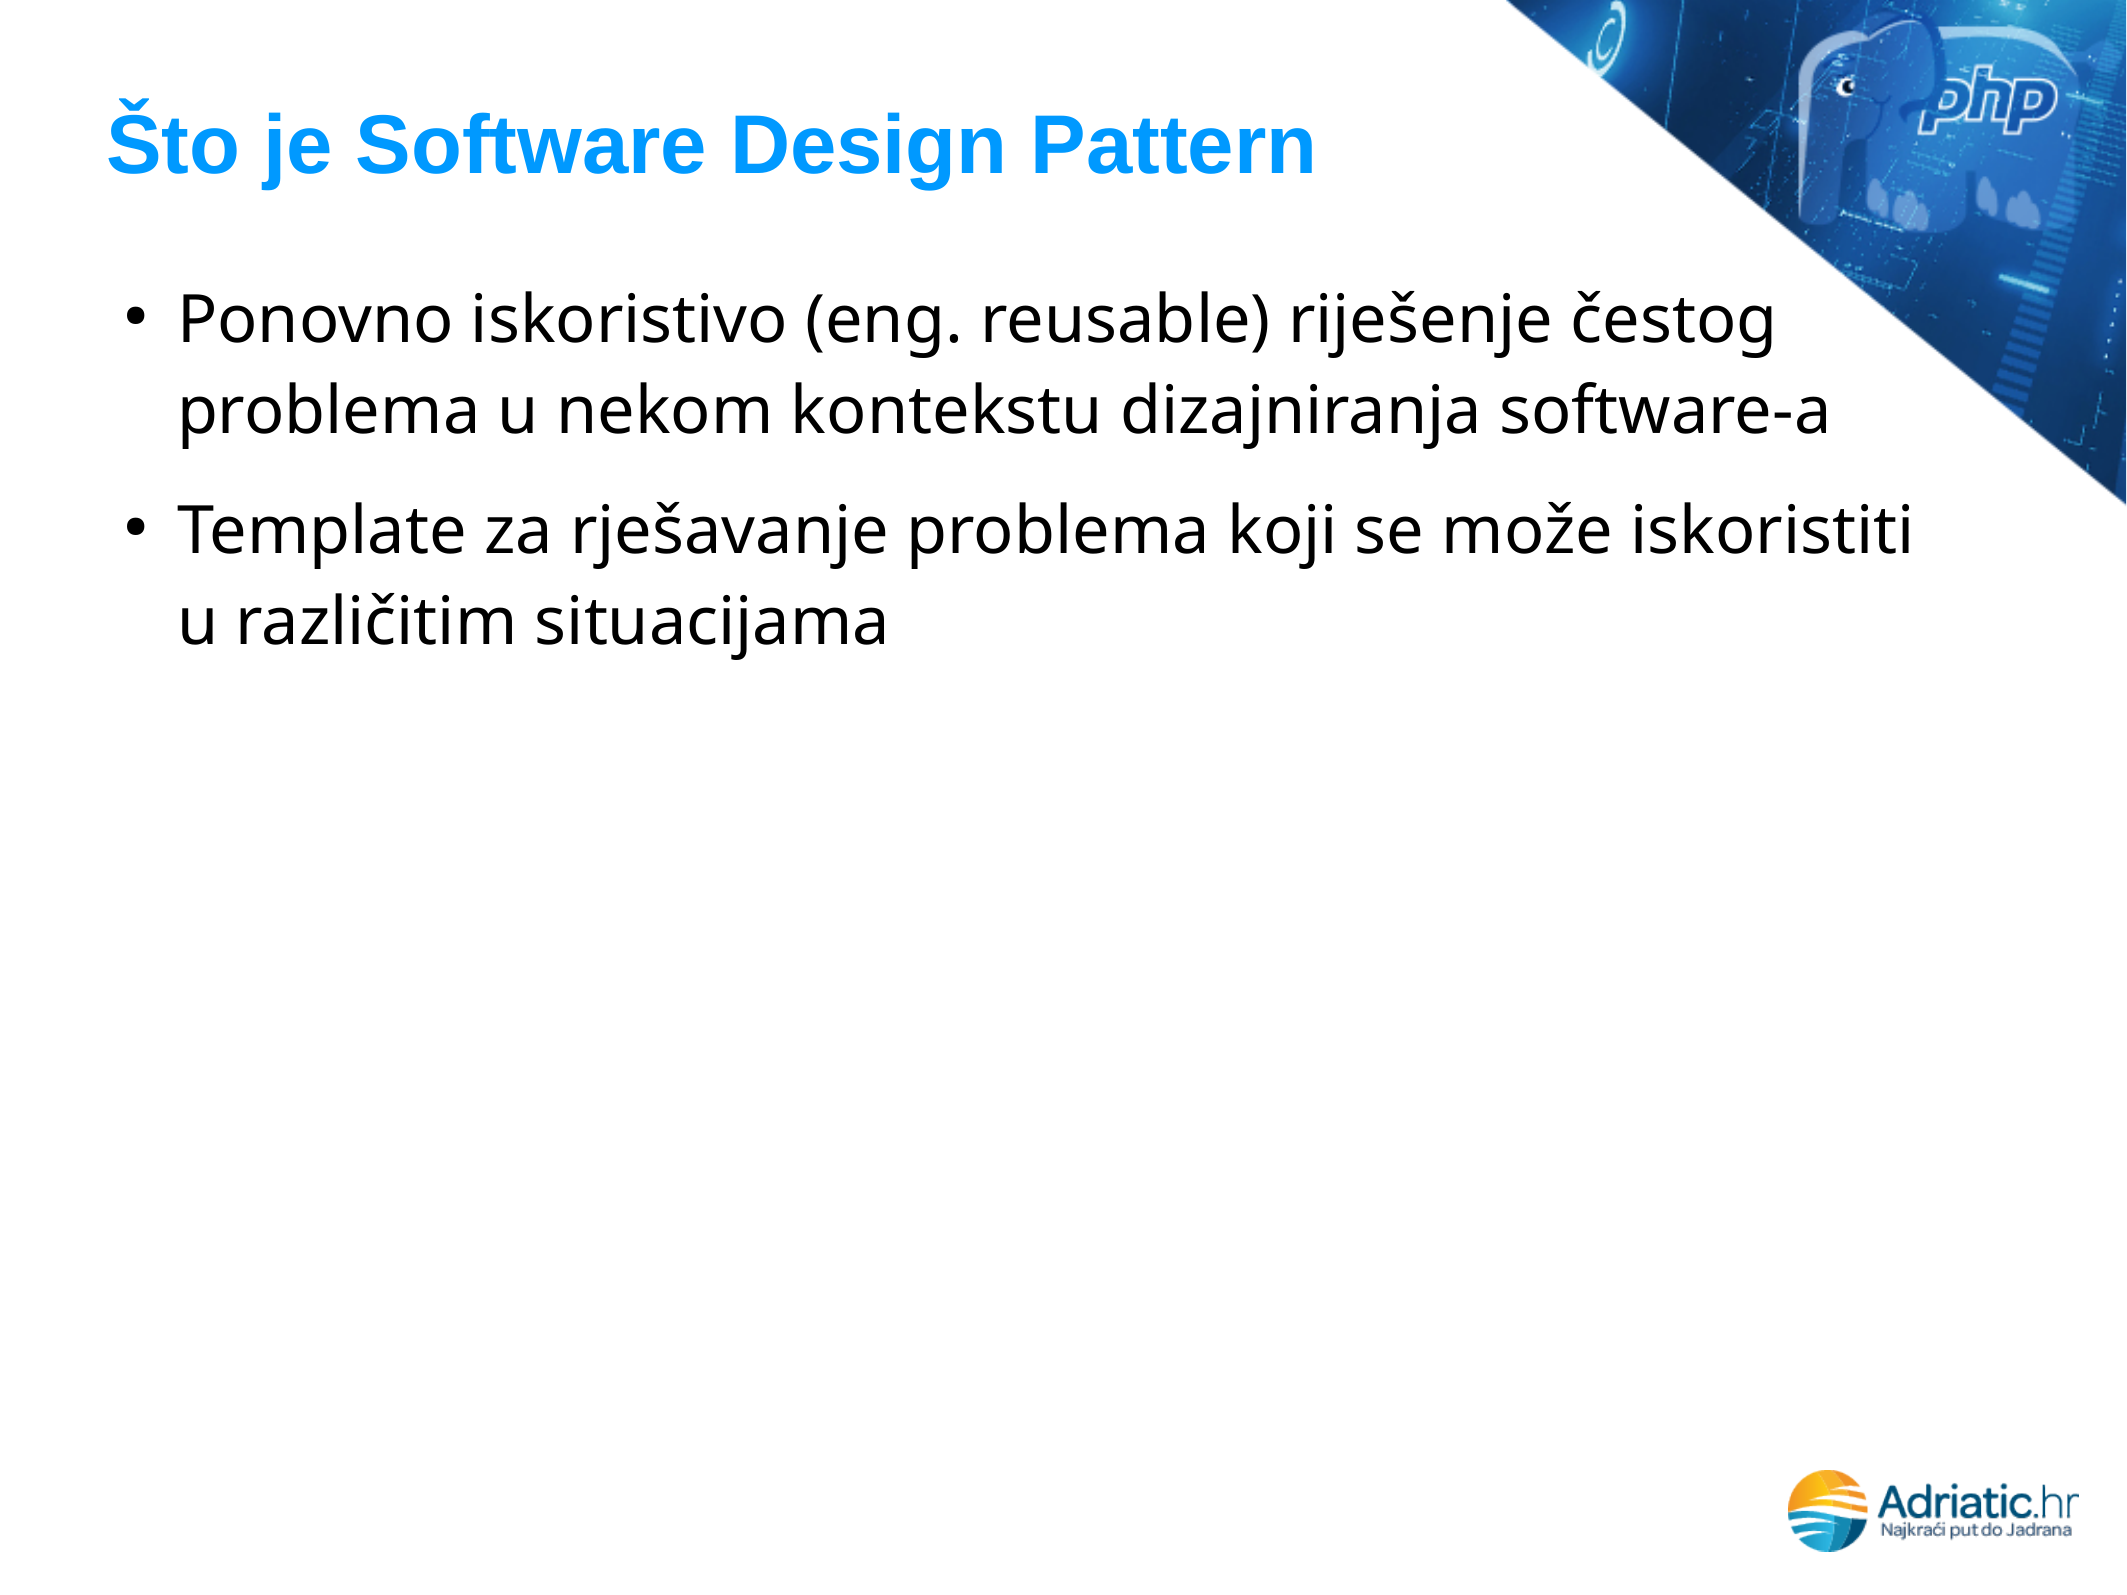

# Što je Software Design Pattern
Ponovno iskoristivo (eng. reusable) riješenje čestog problema u nekom kontekstu dizajniranja software-a
Template za rješavanje problema koji se može iskoristiti u različitim situacijama